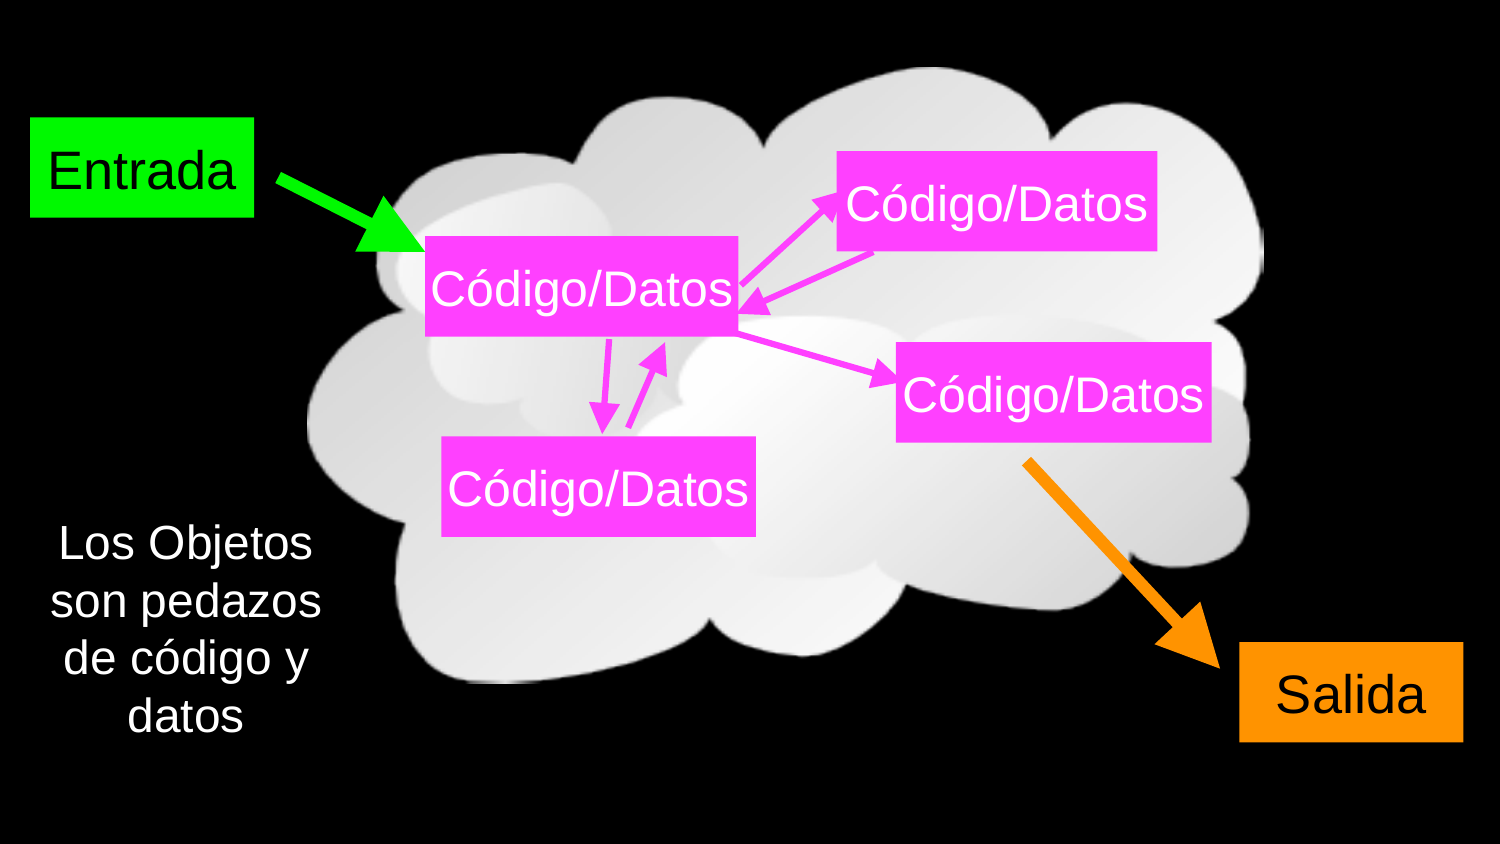

Entrada
Código/Datos
Código/Datos
Código/Datos
Código/Datos
Los Objetos son pedazos de código y datos
Salida